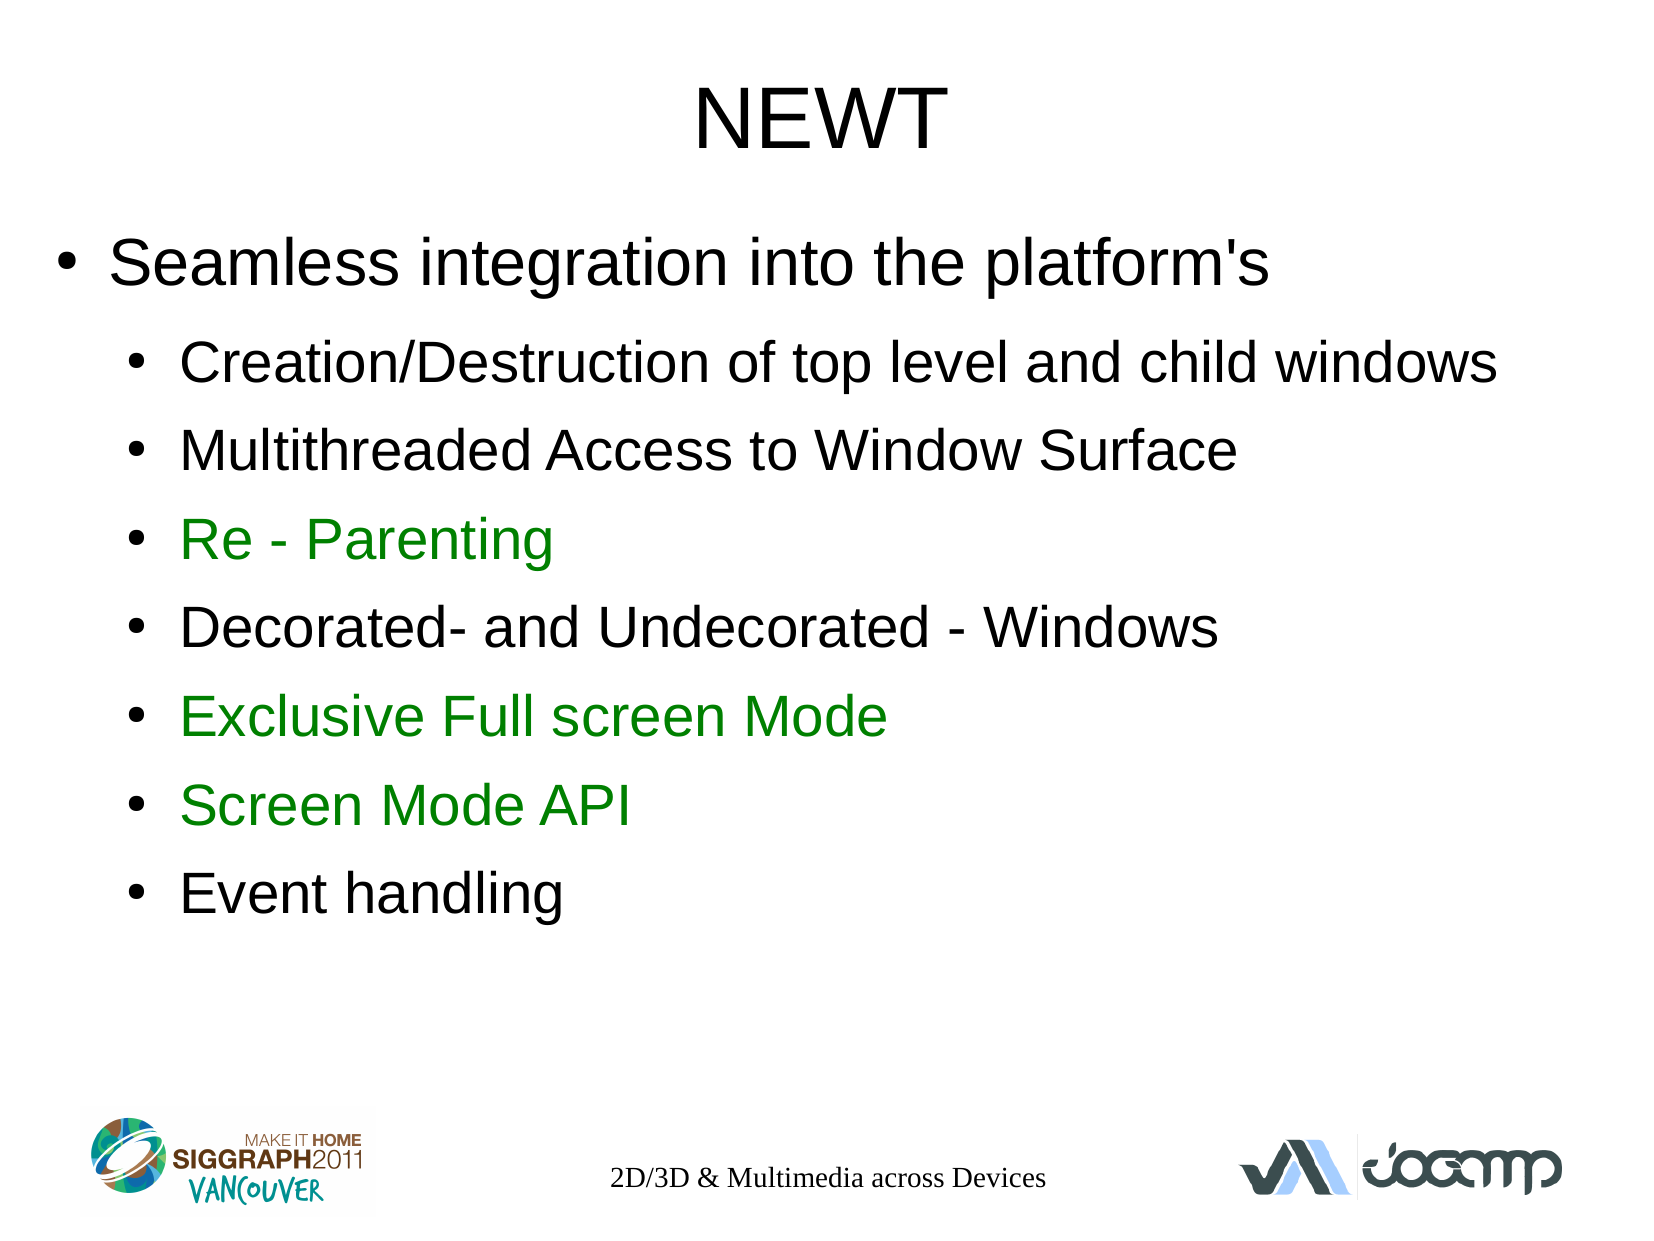

# NEWT
Seamless integration into the platform's
Creation/Destruction of top level and child windows
Multithreaded Access to Window Surface
Re - Parenting
Decorated- and Undecorated - Windows
Exclusive Full screen Mode
Screen Mode API
Event handling
2D/3D & Multimedia across Devices